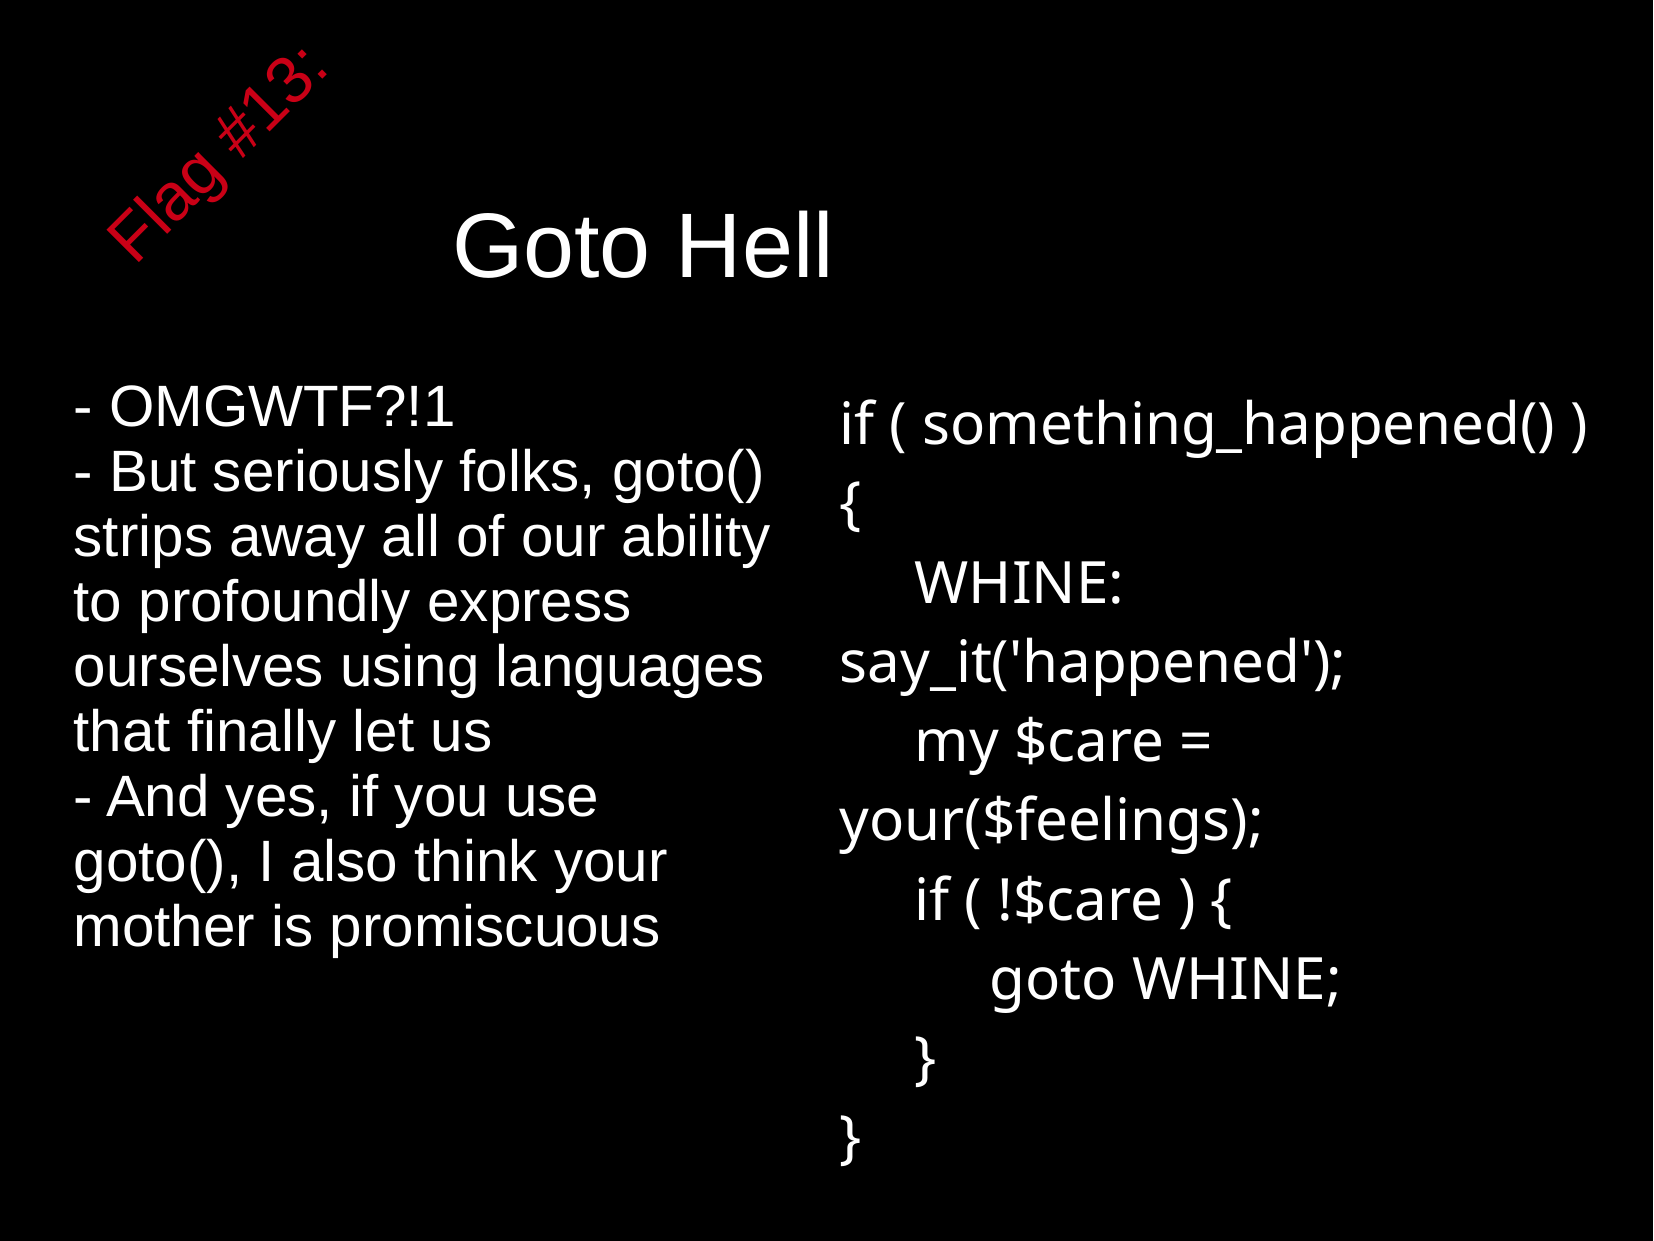

Flag #13:
Goto Hell
- OMGWTF?!1
- But seriously folks, goto() strips away all of our ability to profoundly express ourselves using languages that finally let us
- And yes, if you use goto(), I also think your mother is promiscuous
if ( something_happened() ) {
	WHINE: say_it('happened');
	my $care = your($feelings);
	if ( !$care ) {
		goto WHINE;
	}
}